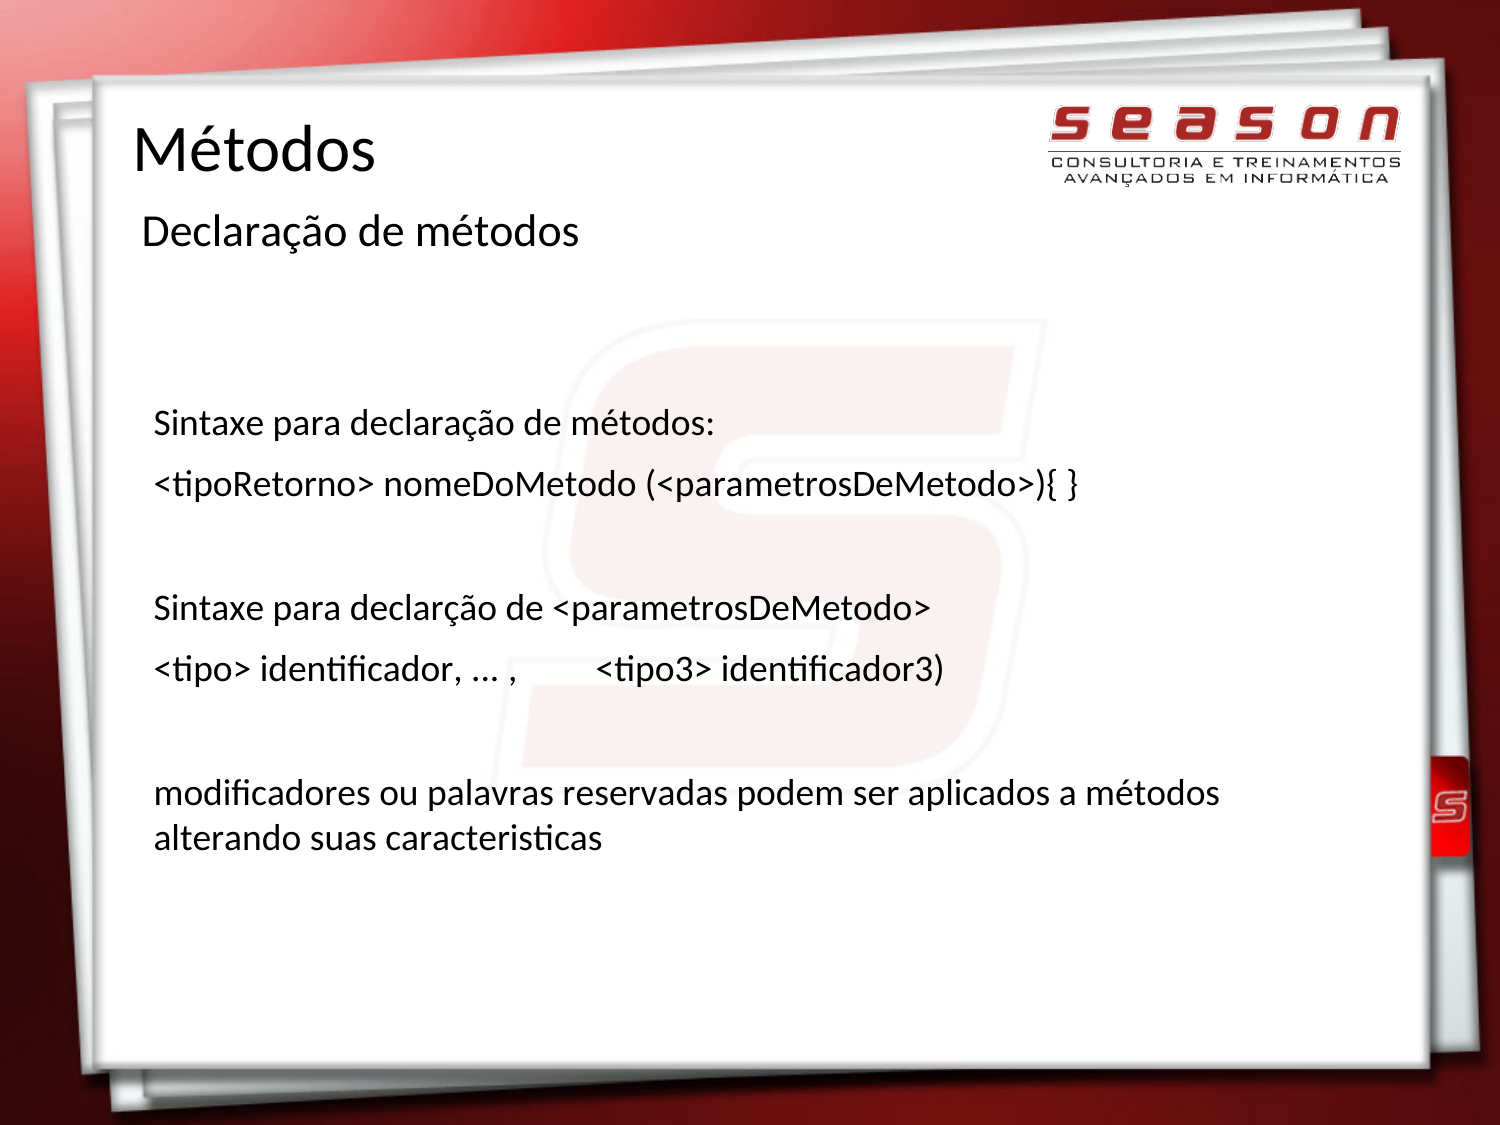

# Métodos
Declaração de métodos
Sintaxe para declaração de métodos:
<tipoRetorno> nomeDoMetodo (<parametrosDeMetodo>){ }
Sintaxe para declarção de <parametrosDeMetodo>
<tipo> identificador, ... , 	<tipo3> identificador3)
modificadores ou palavras reservadas podem ser aplicados a métodos alterando suas caracteristicas